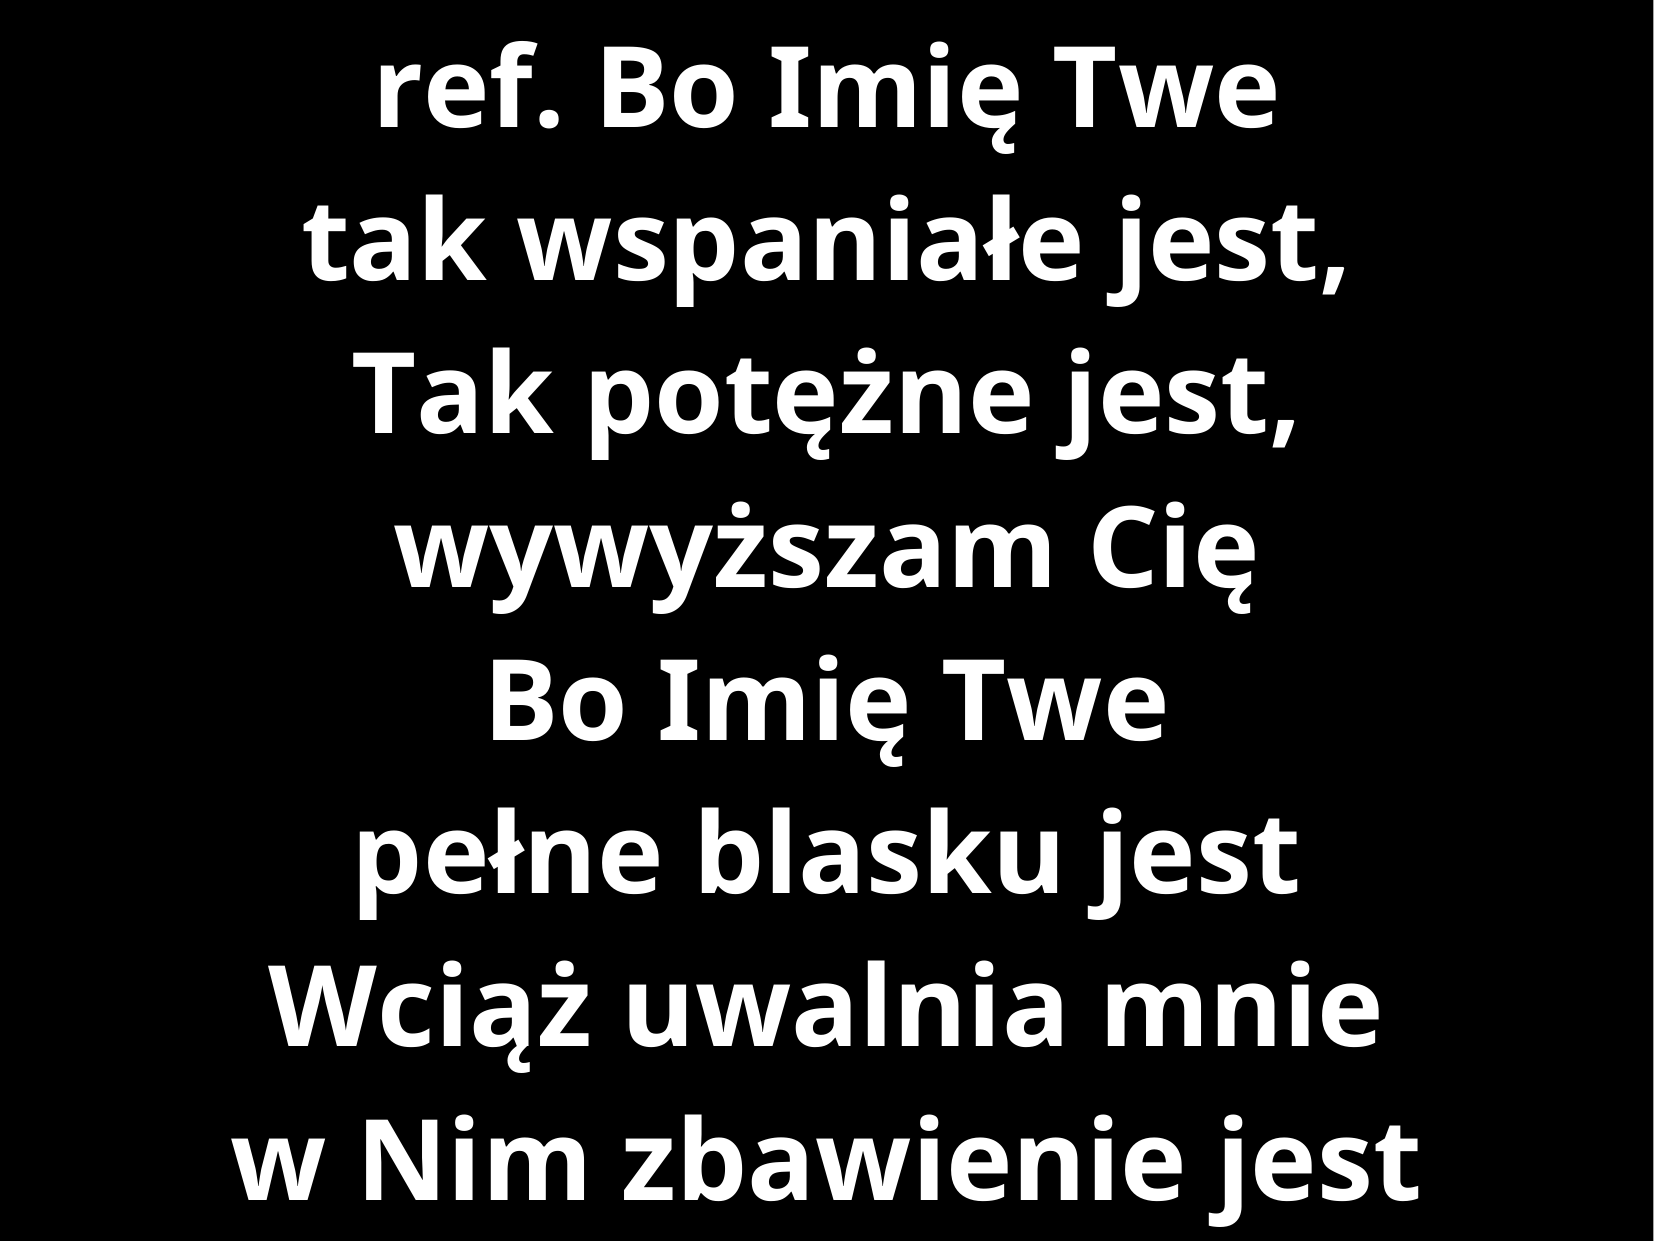

# ref. Bo Imię Twe tak wspaniałe jest, Tak potężne jest, wywyższam Cię Bo Imię Twe pełne blasku jest Wciąż uwalnia mnie w Nim zbawienie jest